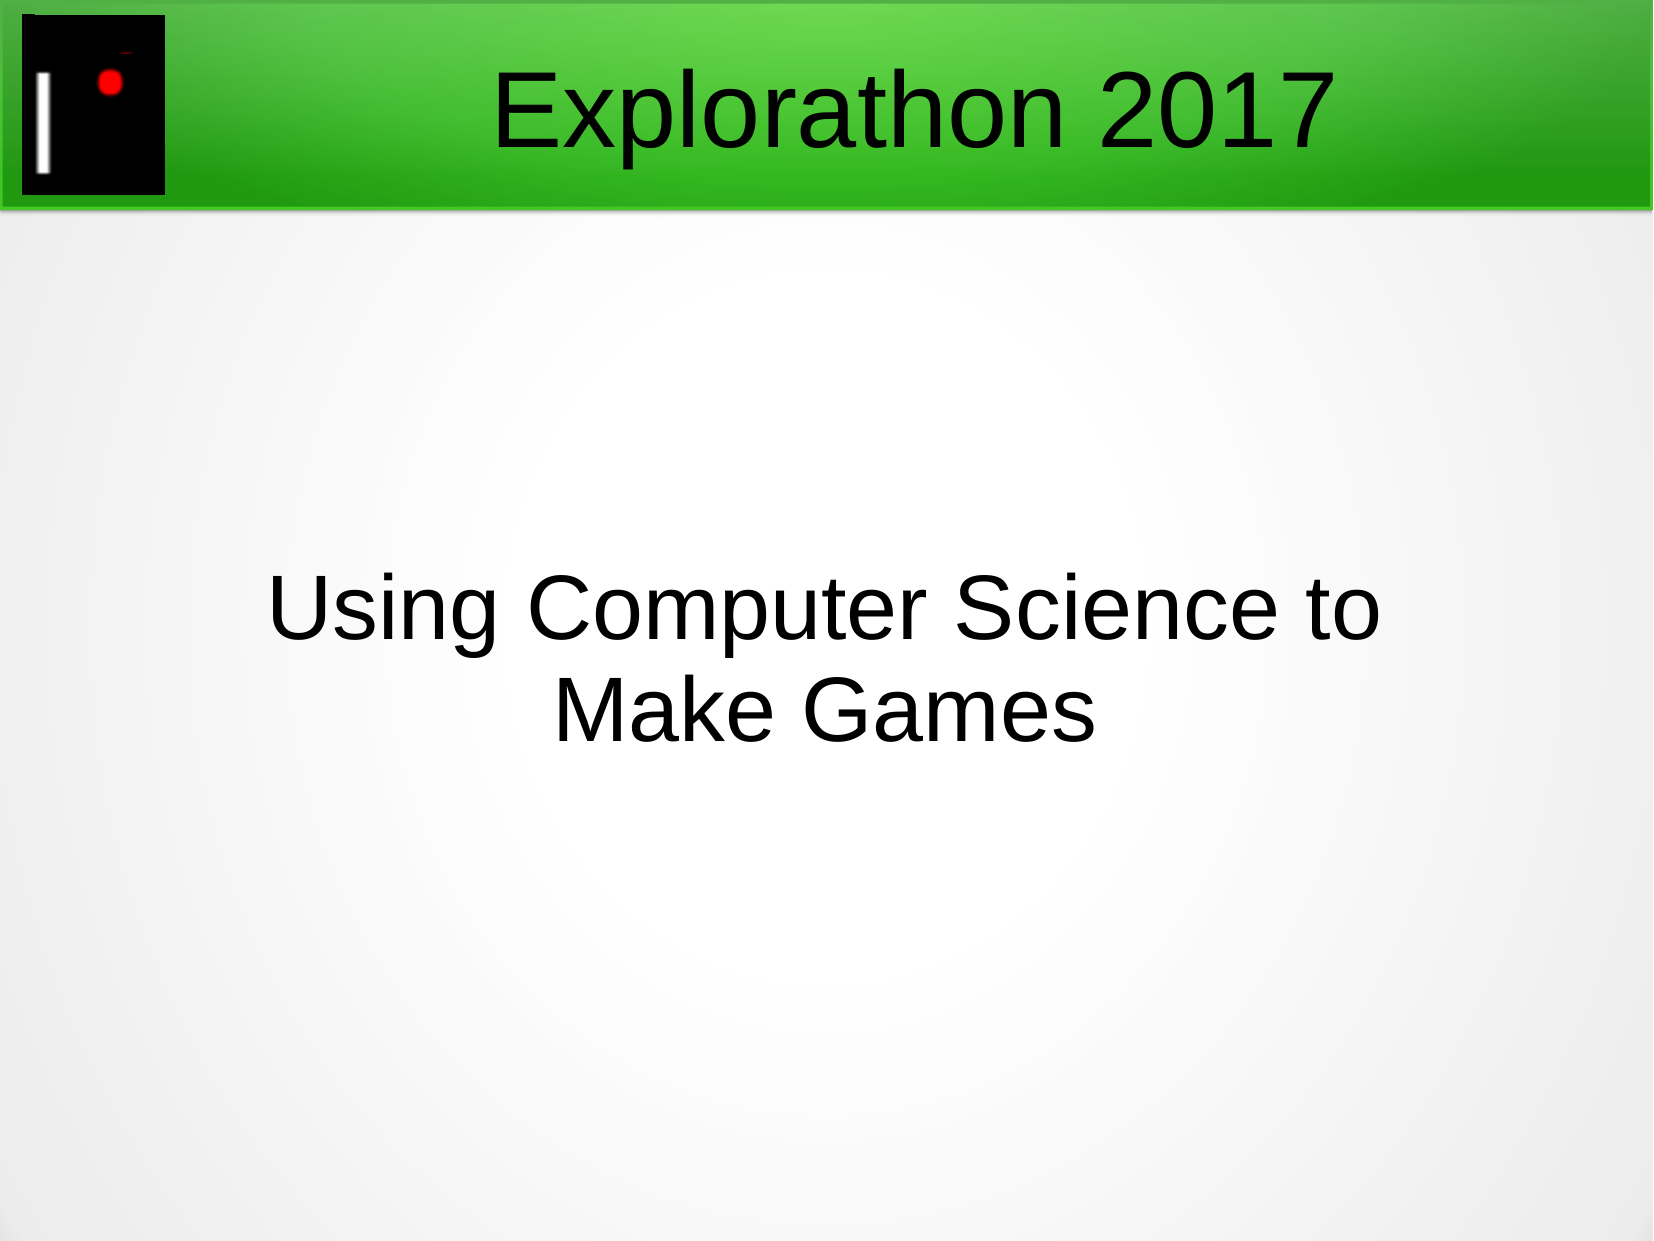

# Explorathon 2017
Using Computer Science to Make Games